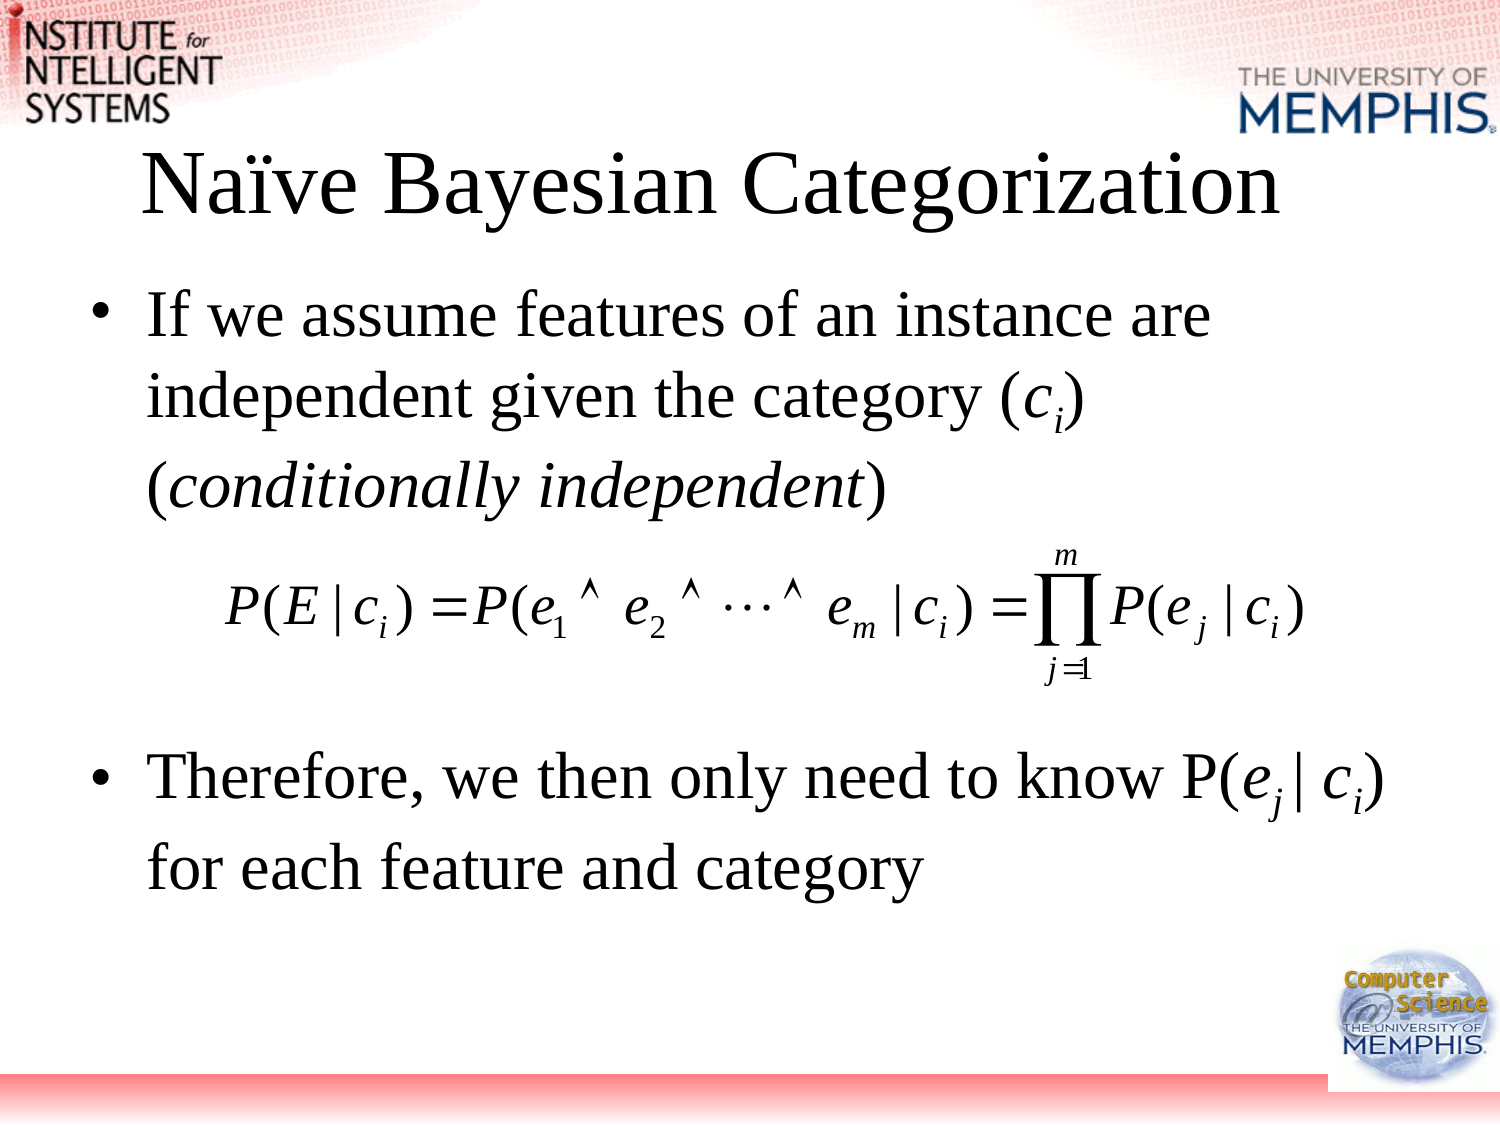

# Naïve Bayesian Categorization
If we assume features of an instance are independent given the category (ci) (conditionally independent)
Therefore, we then only need to know P(ej | ci) for each feature and category